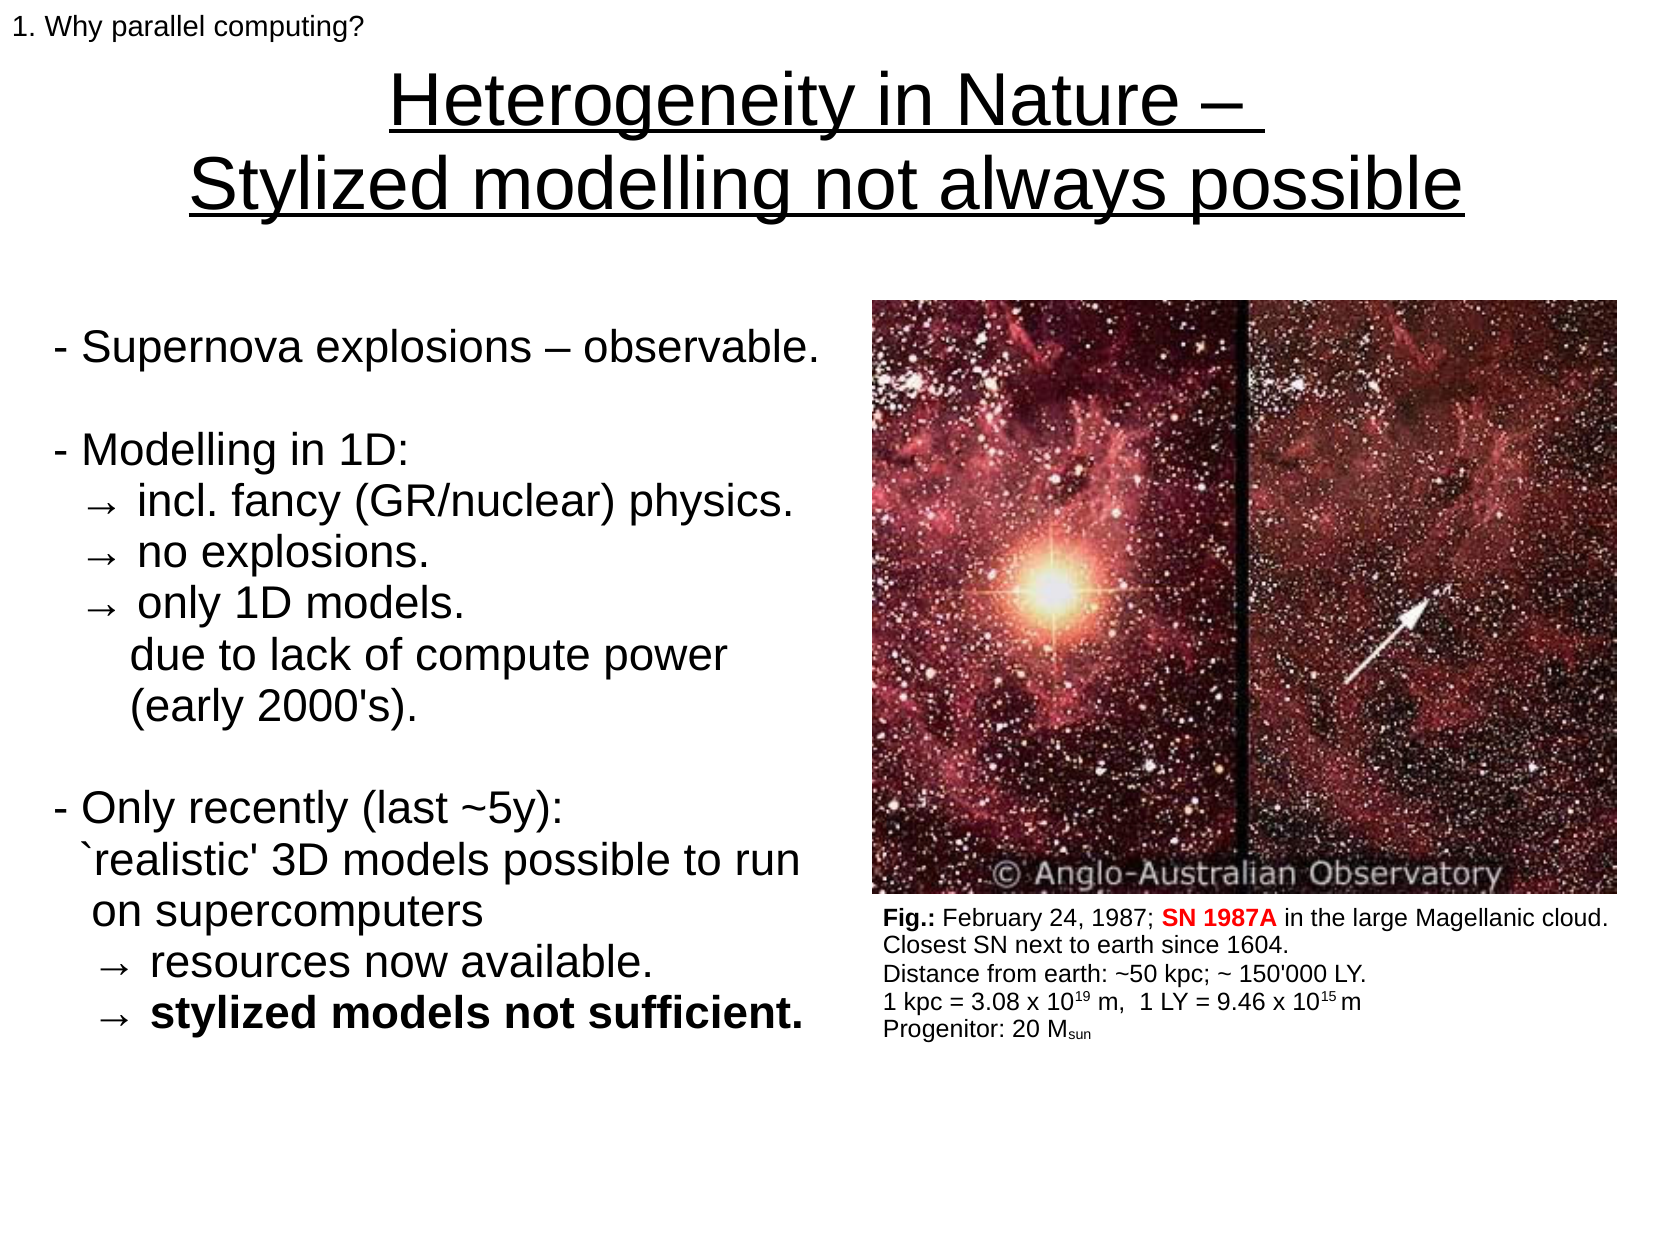

1. Why parallel computing?
# Heterogeneity in Nature – Stylized modelling not always possible
- Supernova explosions – observable.
- Modelling in 1D:
 → incl. fancy (GR/nuclear) physics.
 → no explosions.
 → only 1D models.
 due to lack of compute power
 (early 2000's).
- Only recently (last ~5y):
 `realistic' 3D models possible to run
 on supercomputers
 → resources now available.
 → stylized models not sufficient.
Fig.: February 24, 1987; SN 1987A in the large Magellanic cloud.
Closest SN next to earth since 1604.
Distance from earth: ~50 kpc; ~ 150'000 LY.
1 kpc = 3.08 x 1019 m, 1 LY = 9.46 x 1015 m
Progenitor: 20 Msun